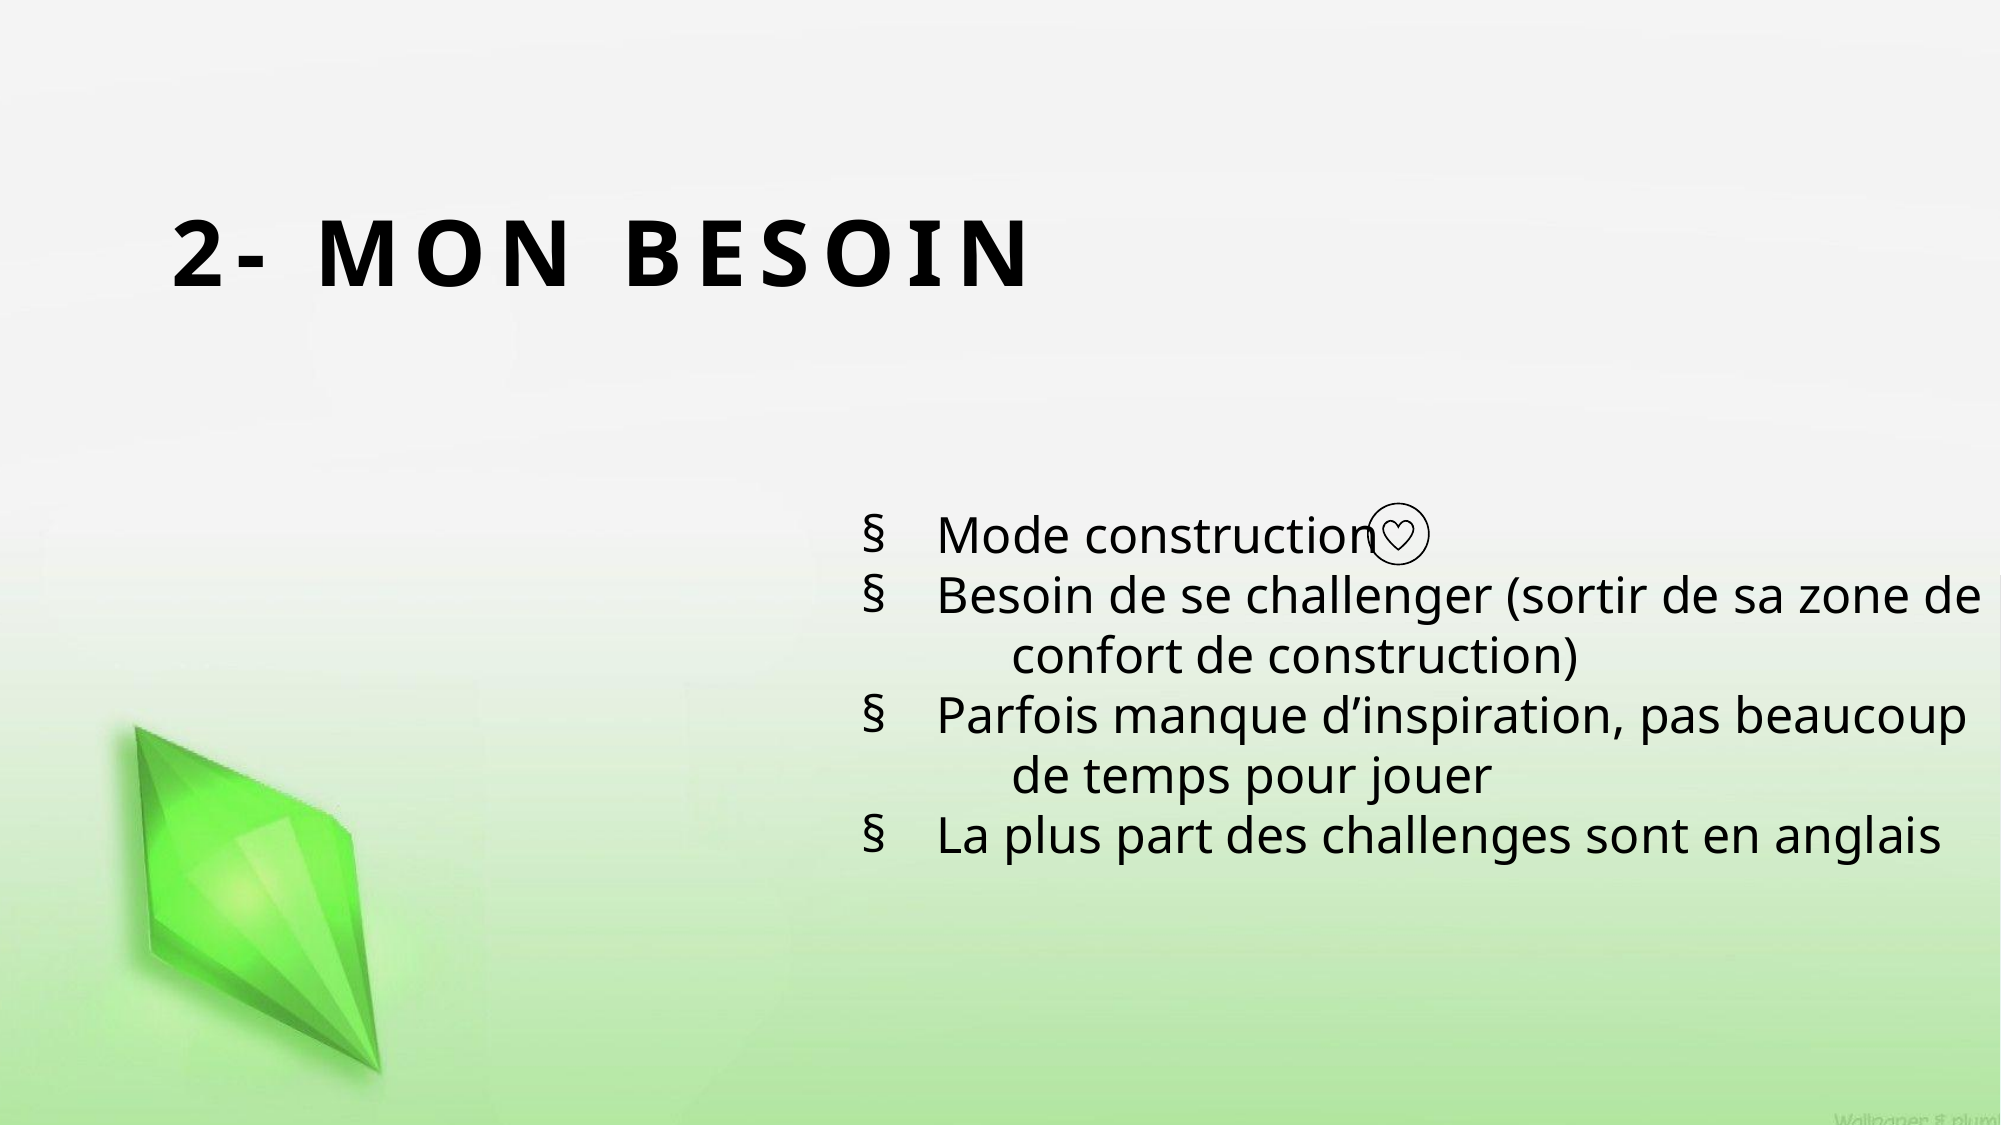

# 2- Mon besoin
Mode construction
Besoin de se challenger (sortir de sa zone de confort de construction)
Parfois manque d’inspiration, pas beaucoup de temps pour jouer
La plus part des challenges sont en anglais